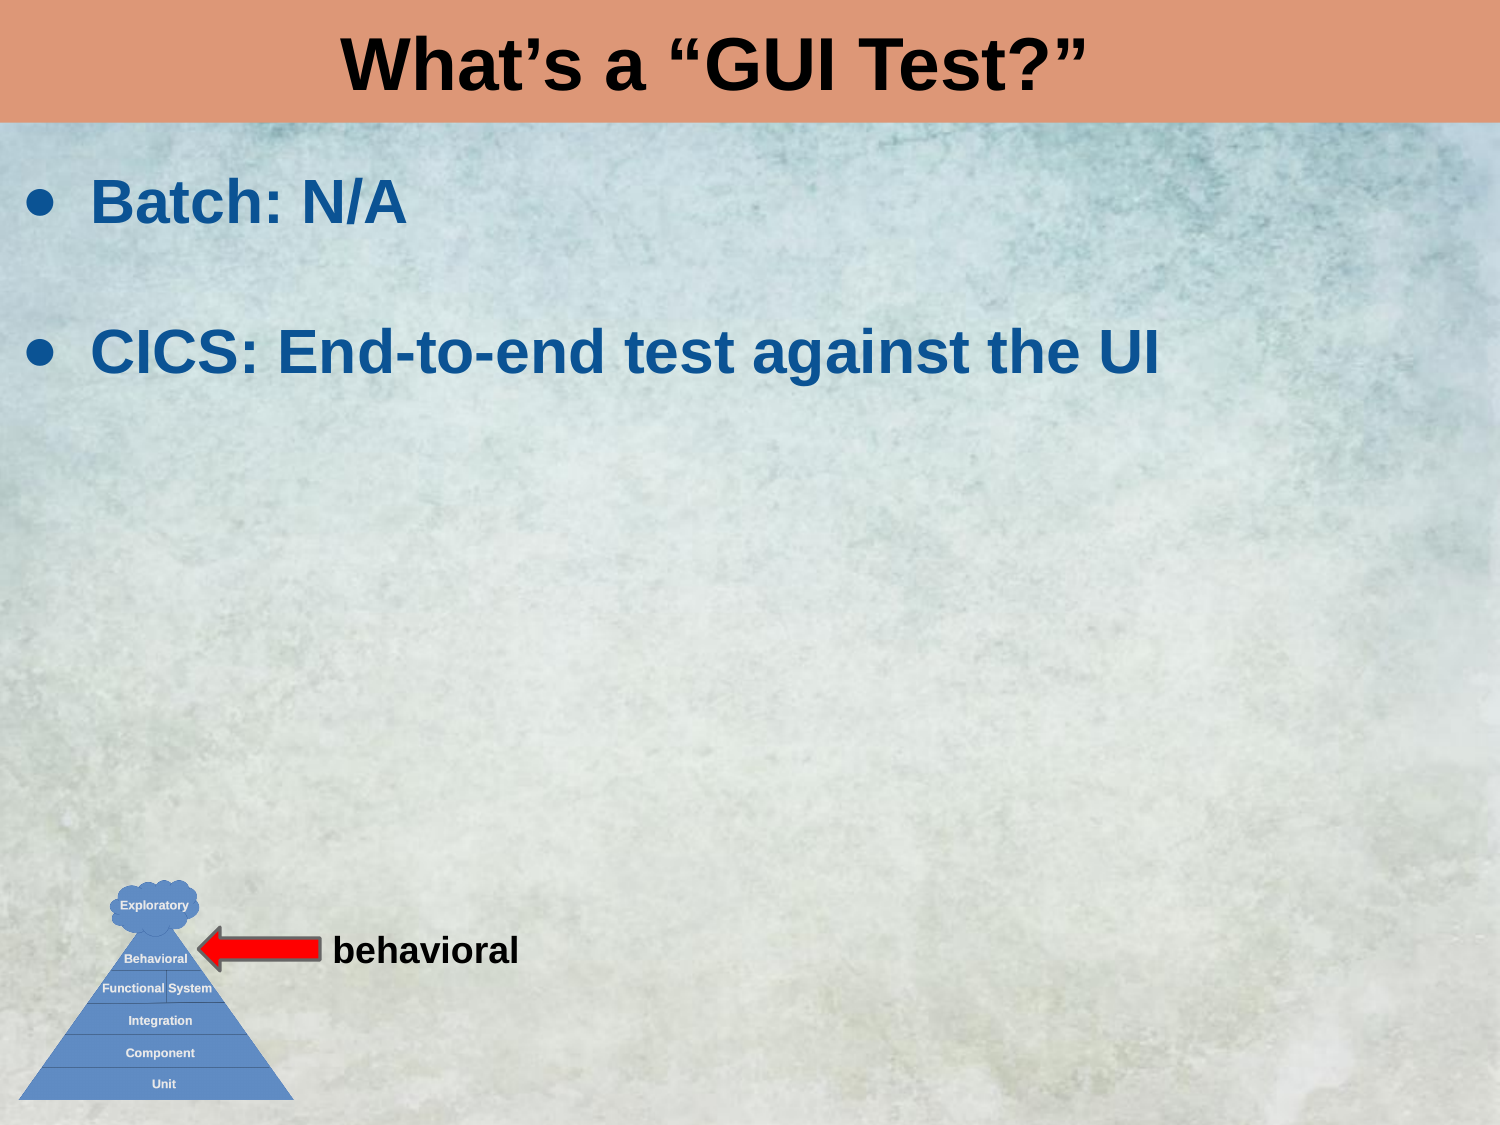

What’s a “GUI Test?”
# Batch: N/A
CICS: End-to-end test against the UI
behavioral